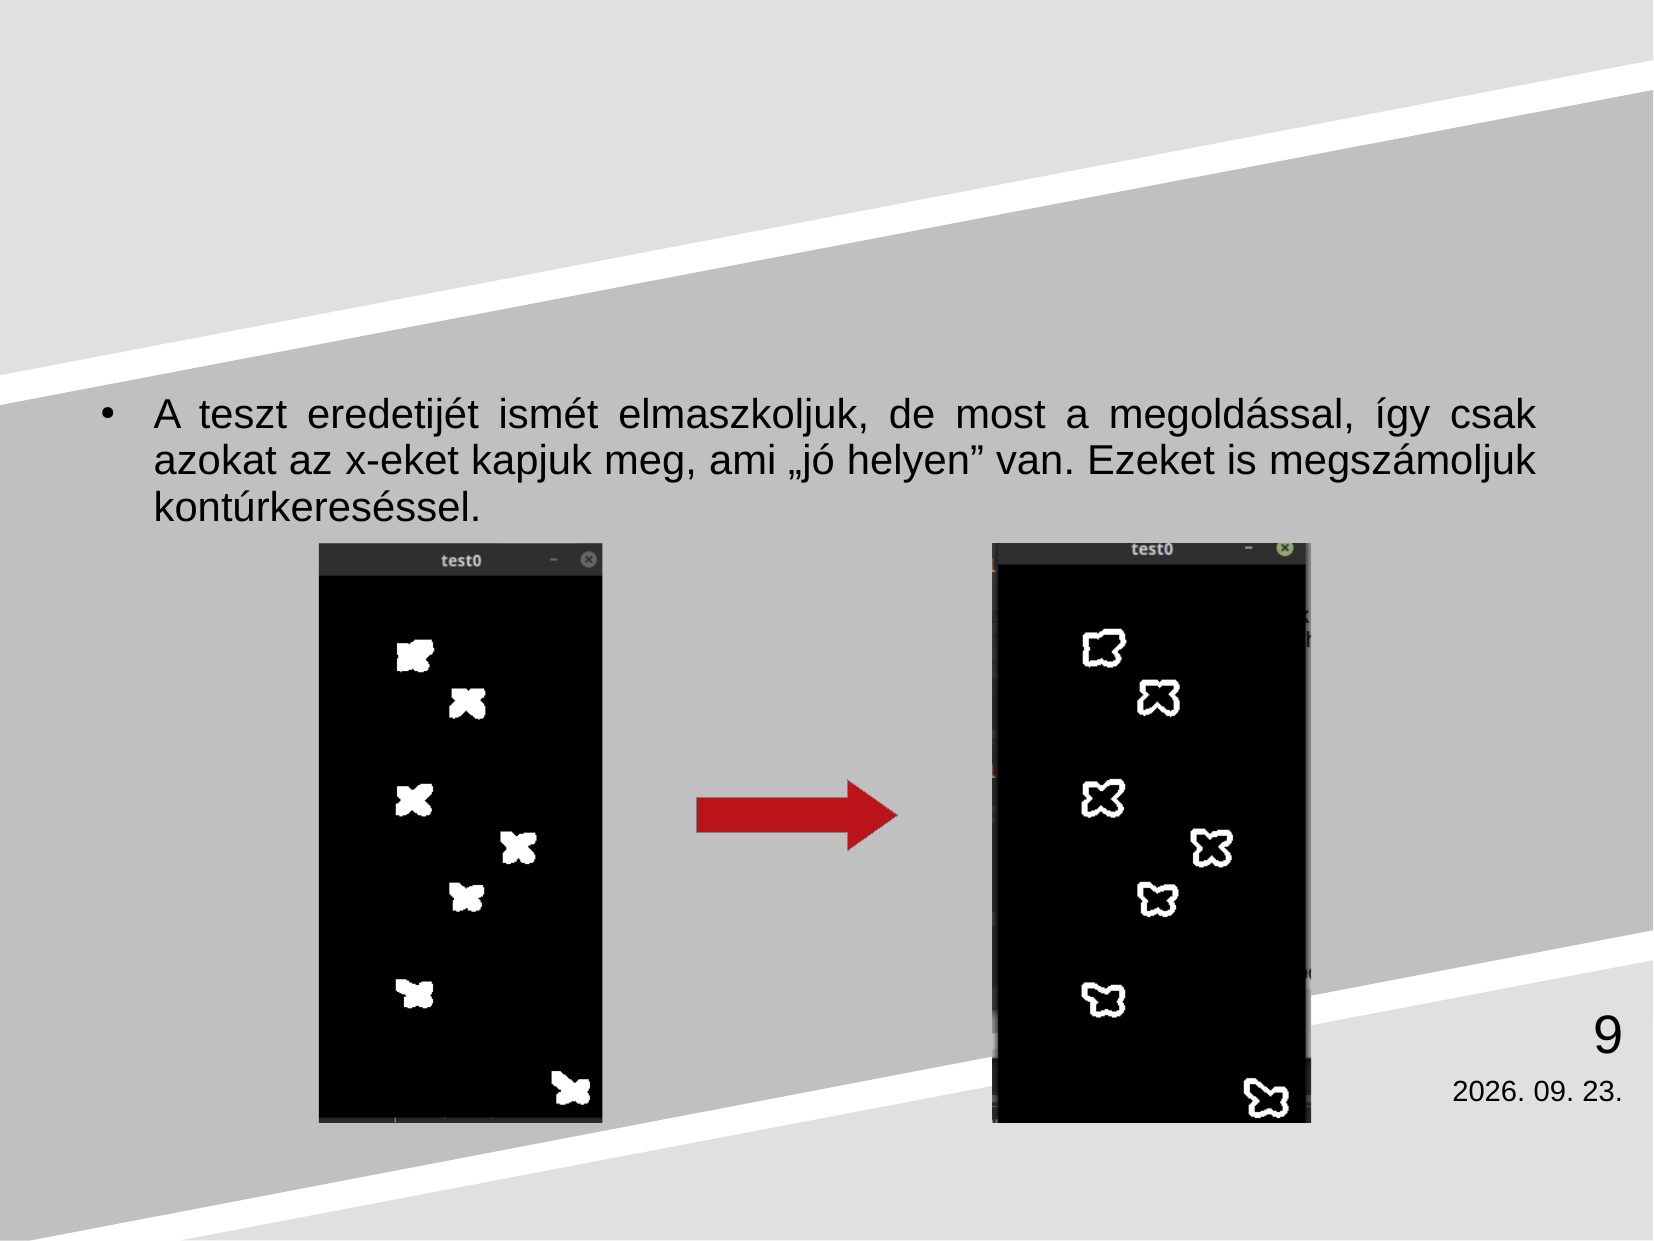

#
A teszt eredetijét ismét elmaszkoljuk, de most a megoldással, így csak azokat az x-eket kapjuk meg, ami „jó helyen” van. Ezeket is megszámoljuk kontúrkereséssel.
9